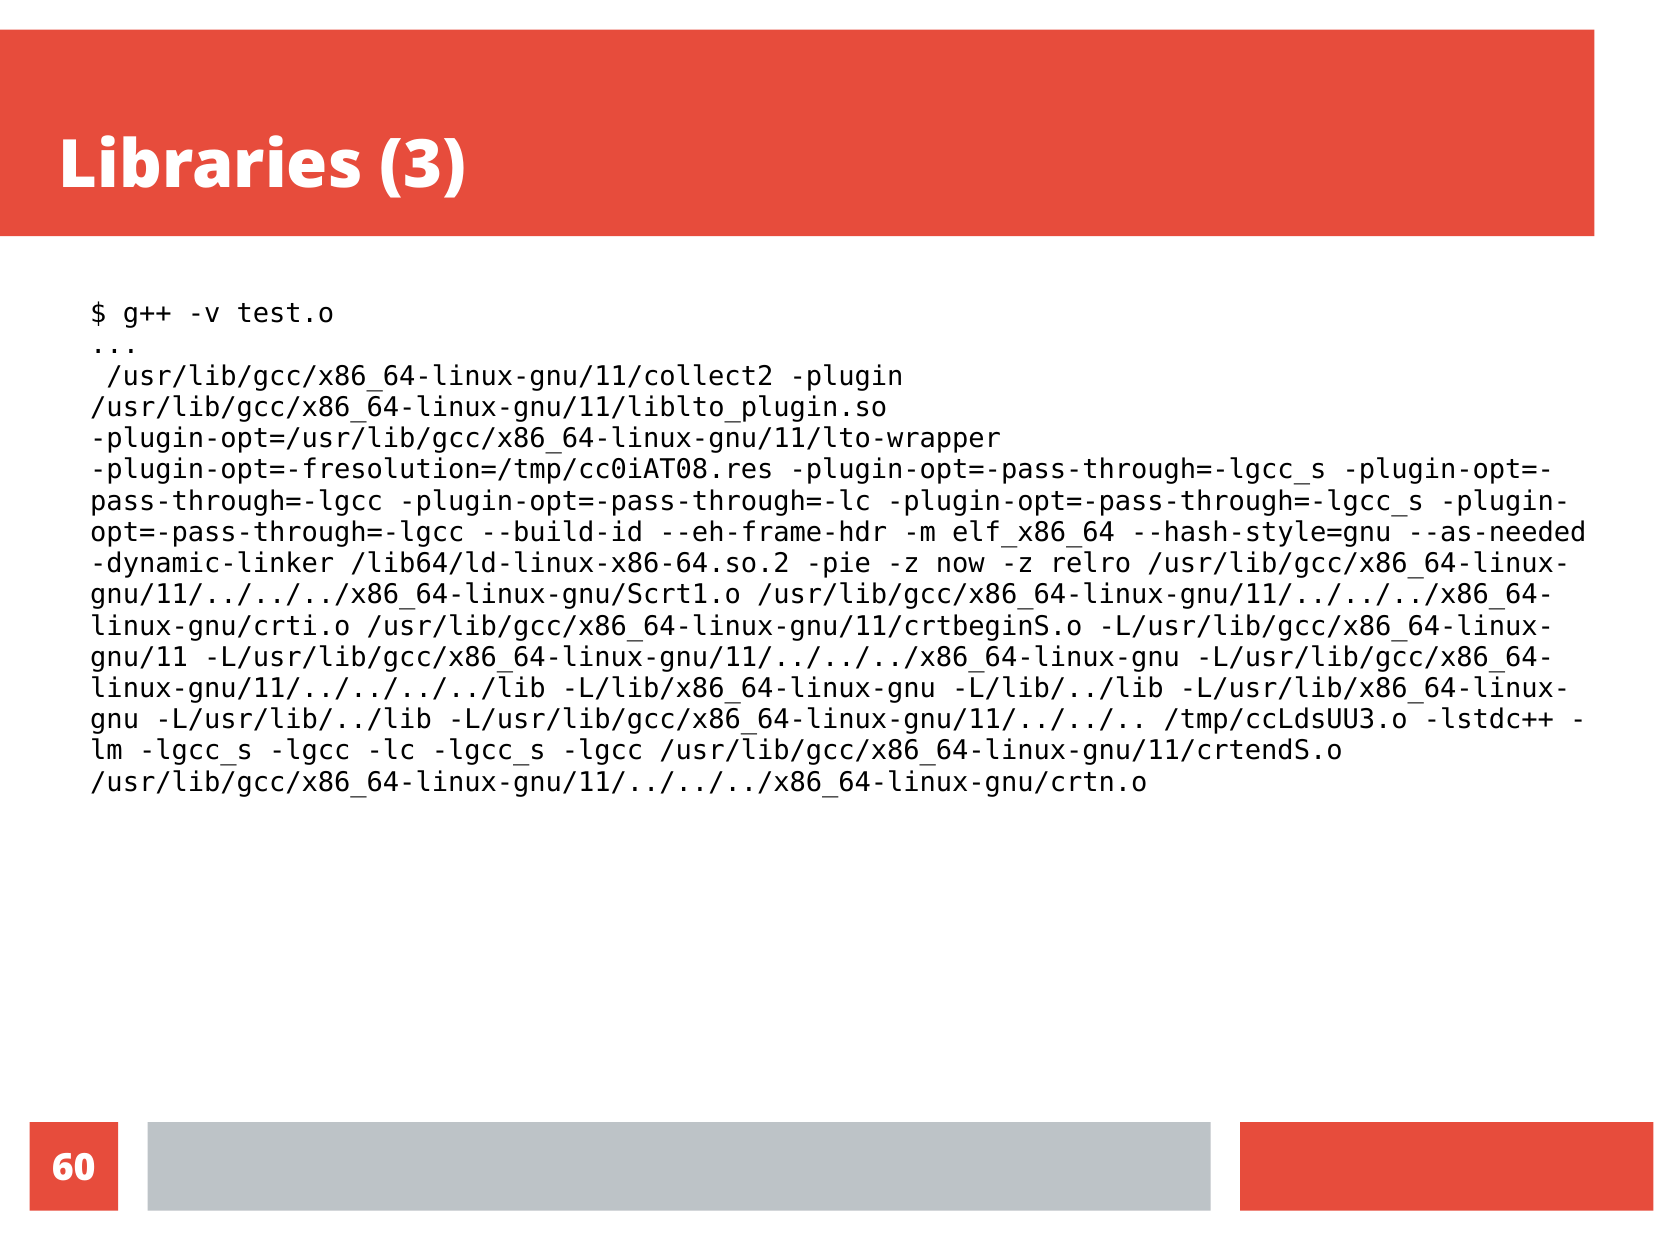

# Libraries (3)
$ g++ -v test.o
...
 /usr/lib/gcc/x86_64-linux-gnu/11/collect2 -plugin /usr/lib/gcc/x86_64-linux-gnu/11/liblto_plugin.so -plugin-opt=/usr/lib/gcc/x86_64-linux-gnu/11/lto-wrapper -plugin-opt=-fresolution=/tmp/cc0iAT08.res -plugin-opt=-pass-through=-lgcc_s -plugin-opt=-pass-through=-lgcc -plugin-opt=-pass-through=-lc -plugin-opt=-pass-through=-lgcc_s -plugin-opt=-pass-through=-lgcc --build-id --eh-frame-hdr -m elf_x86_64 --hash-style=gnu --as-needed -dynamic-linker /lib64/ld-linux-x86-64.so.2 -pie -z now -z relro /usr/lib/gcc/x86_64-linux-gnu/11/../../../x86_64-linux-gnu/Scrt1.o /usr/lib/gcc/x86_64-linux-gnu/11/../../../x86_64-linux-gnu/crti.o /usr/lib/gcc/x86_64-linux-gnu/11/crtbeginS.o -L/usr/lib/gcc/x86_64-linux-gnu/11 -L/usr/lib/gcc/x86_64-linux-gnu/11/../../../x86_64-linux-gnu -L/usr/lib/gcc/x86_64-linux-gnu/11/../../../../lib -L/lib/x86_64-linux-gnu -L/lib/../lib -L/usr/lib/x86_64-linux-gnu -L/usr/lib/../lib -L/usr/lib/gcc/x86_64-linux-gnu/11/../../.. /tmp/ccLdsUU3.o -lstdc++ -lm -lgcc_s -lgcc -lc -lgcc_s -lgcc /usr/lib/gcc/x86_64-linux-gnu/11/crtendS.o /usr/lib/gcc/x86_64-linux-gnu/11/../../../x86_64-linux-gnu/crtn.o
60